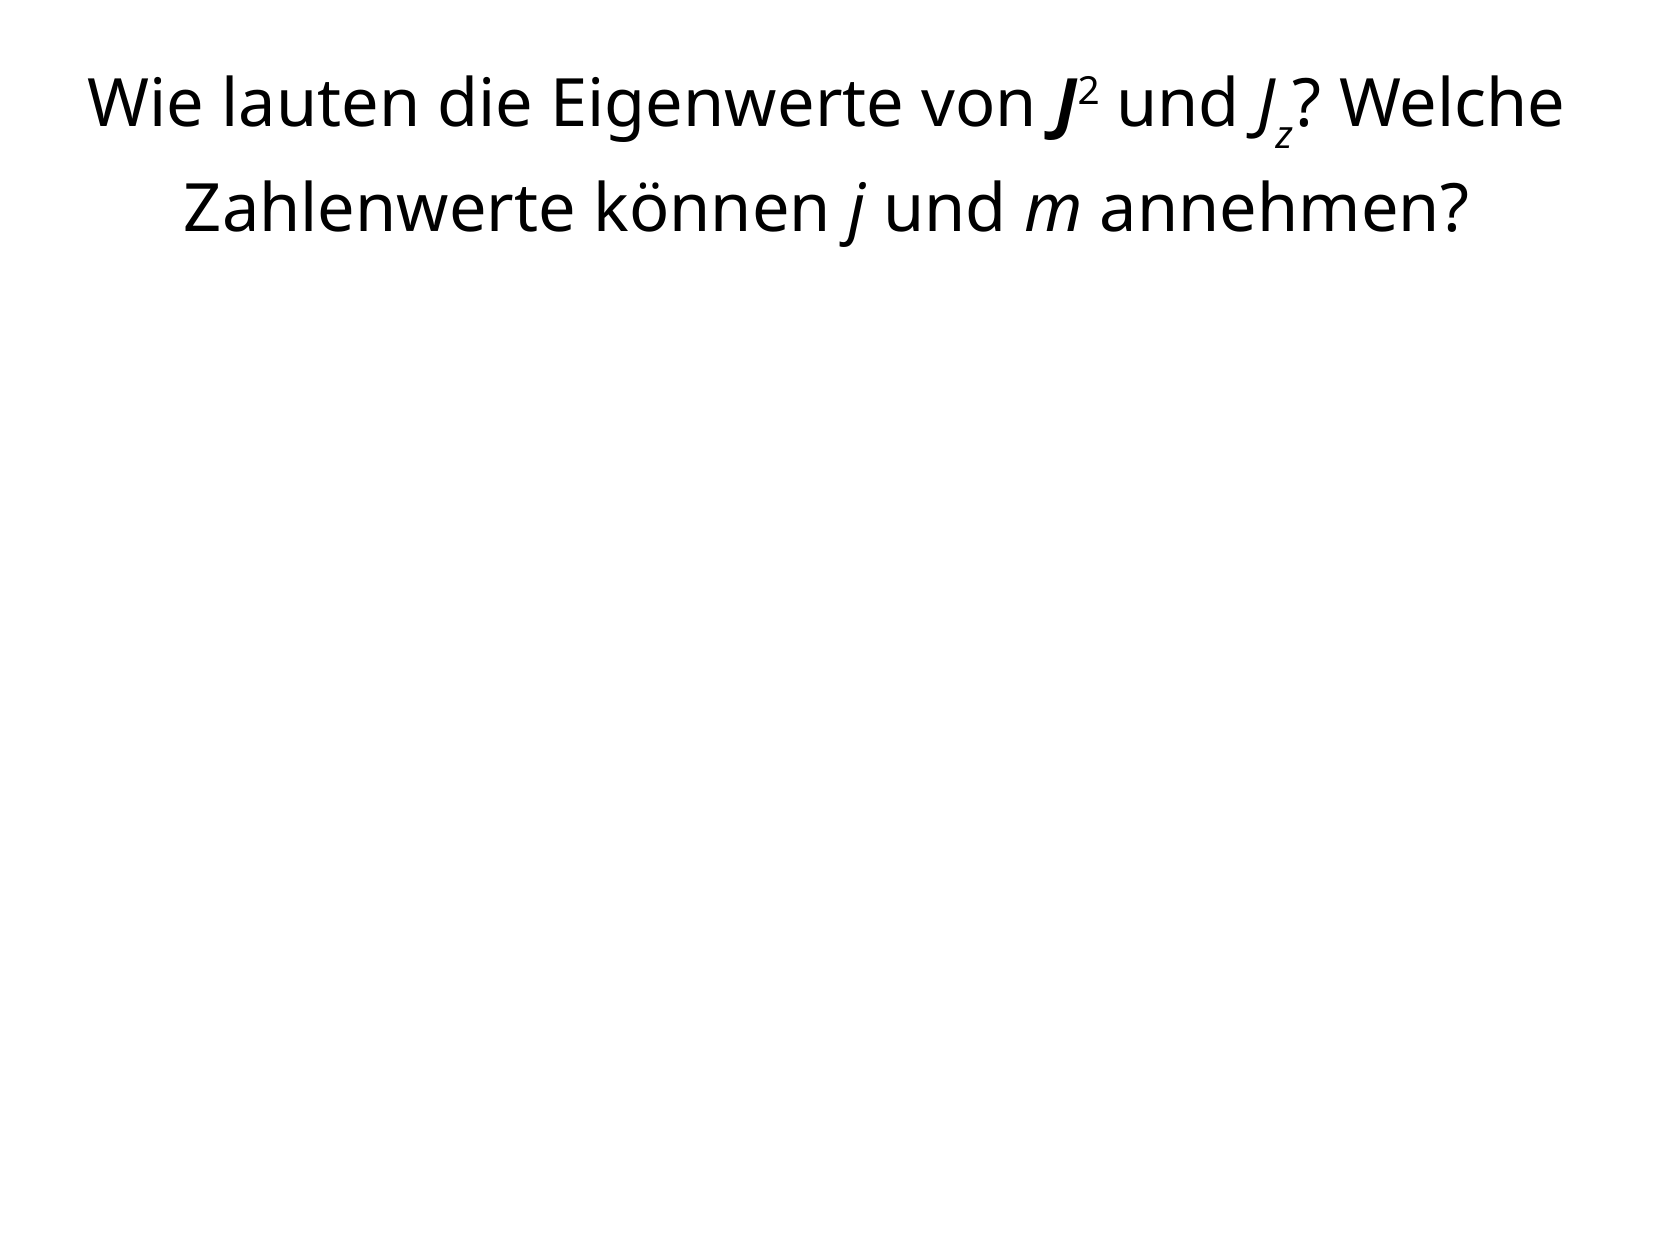

# Wie lauten die Eigenwerte von J2 und Jz? Welche Zahlenwerte können j und m annehmen?